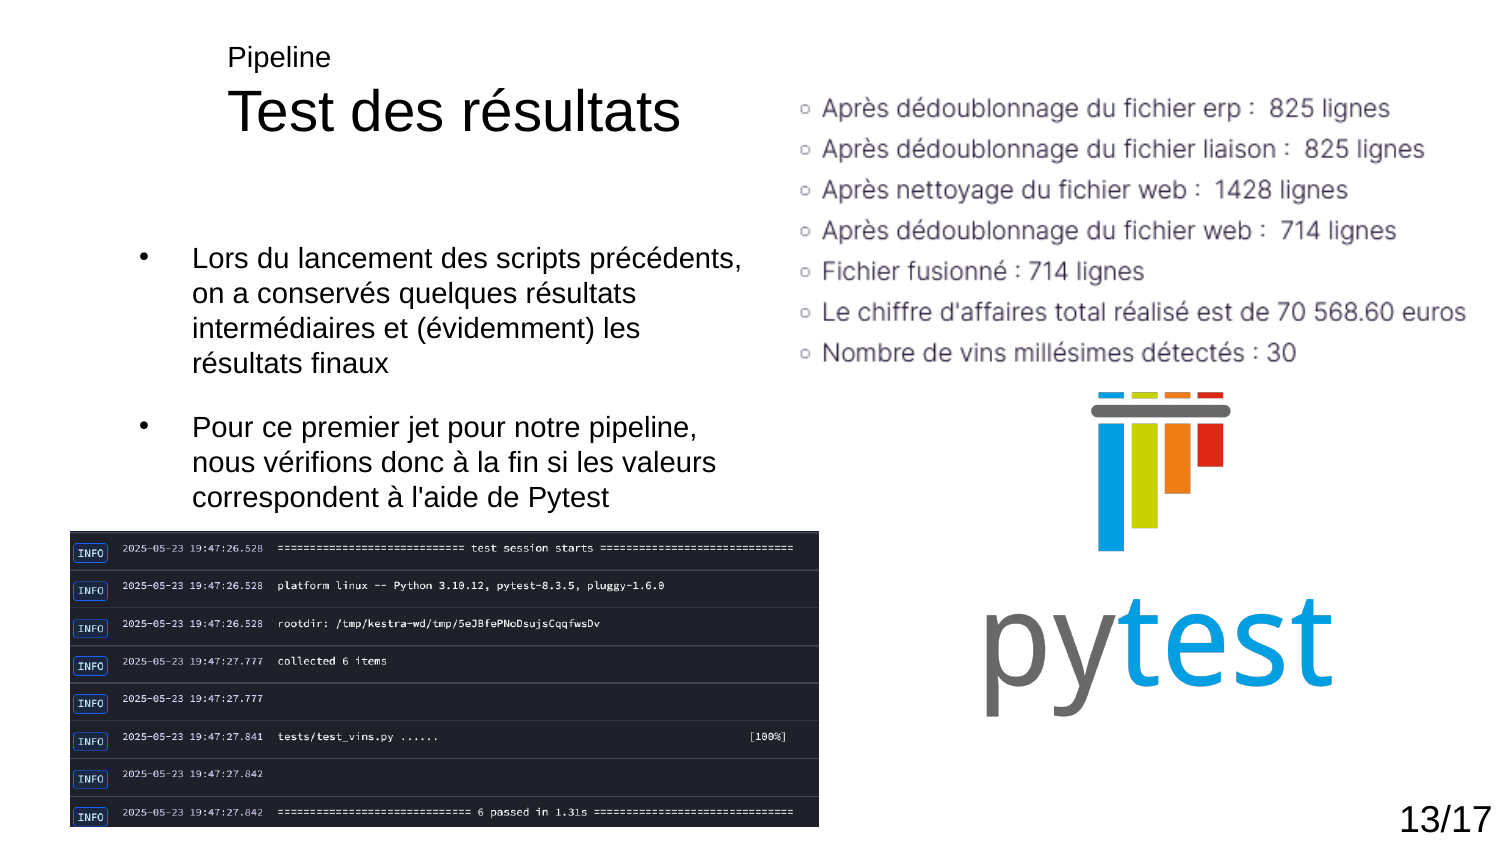

# Pipeline Test des résultats
Lors du lancement des scripts précédents, on a conservés quelques résultats intermédiaires et (évidemment) les résultats finaux
Pour ce premier jet pour notre pipeline, nous vérifions donc à la fin si les valeurs correspondent à l'aide de Pytest
13/17